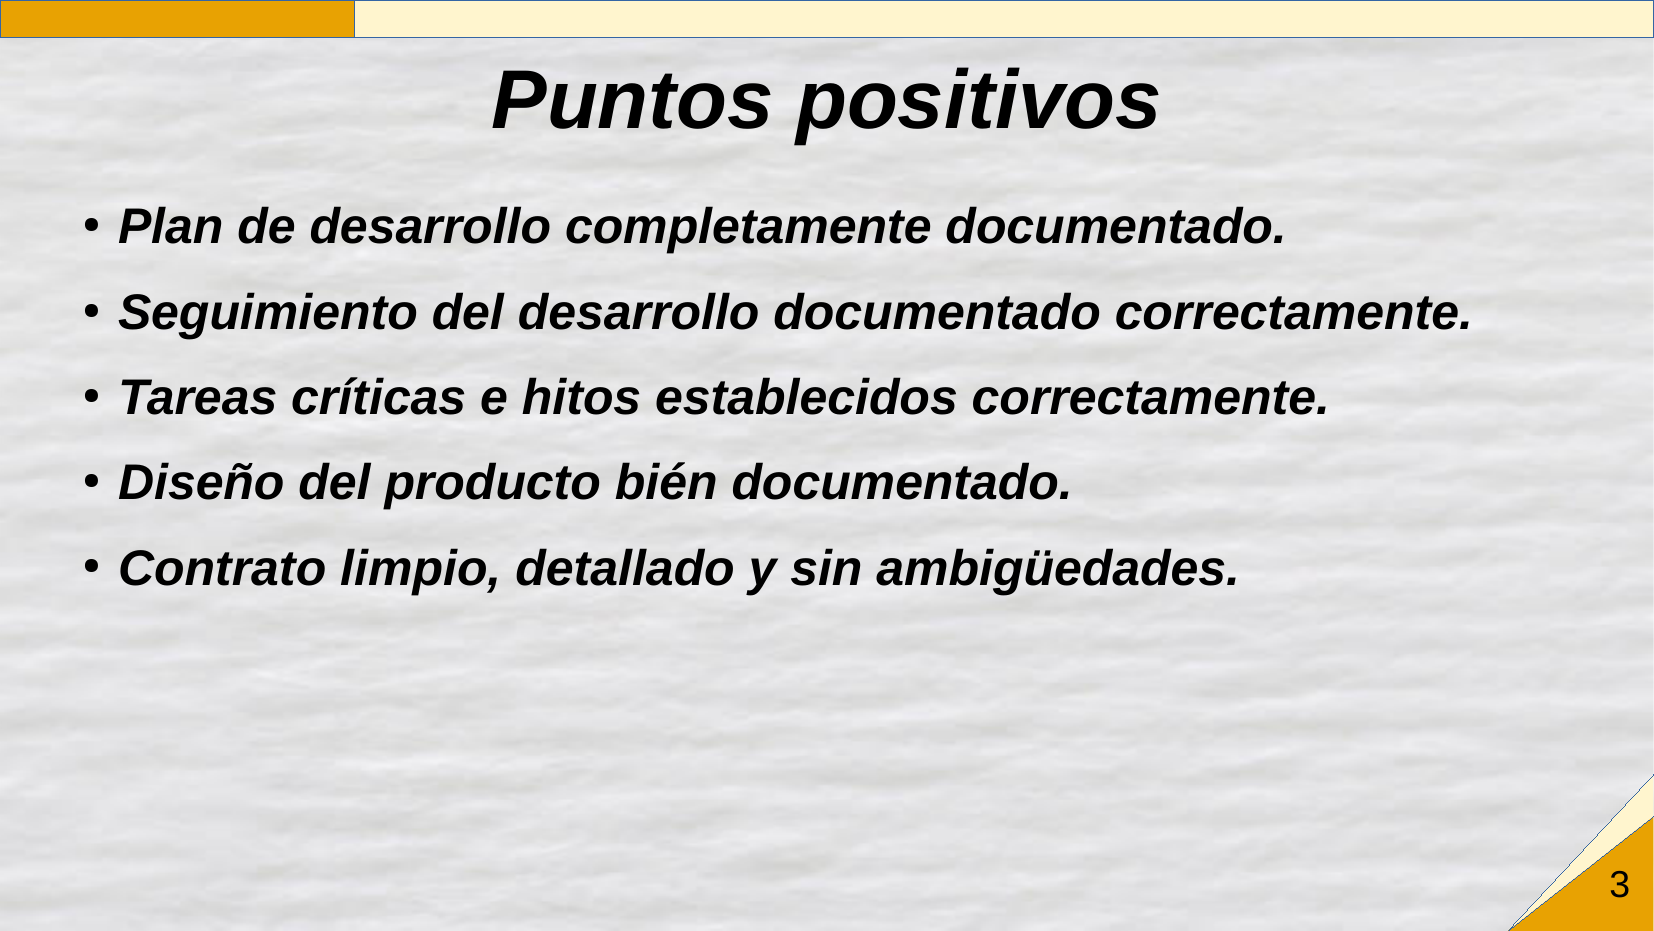

Puntos positivos
# Plan de desarrollo completamente documentado.
Seguimiento del desarrollo documentado correctamente.
Tareas críticas e hitos establecidos correctamente.
Diseño del producto bién documentado.
Contrato limpio, detallado y sin ambigüedades.